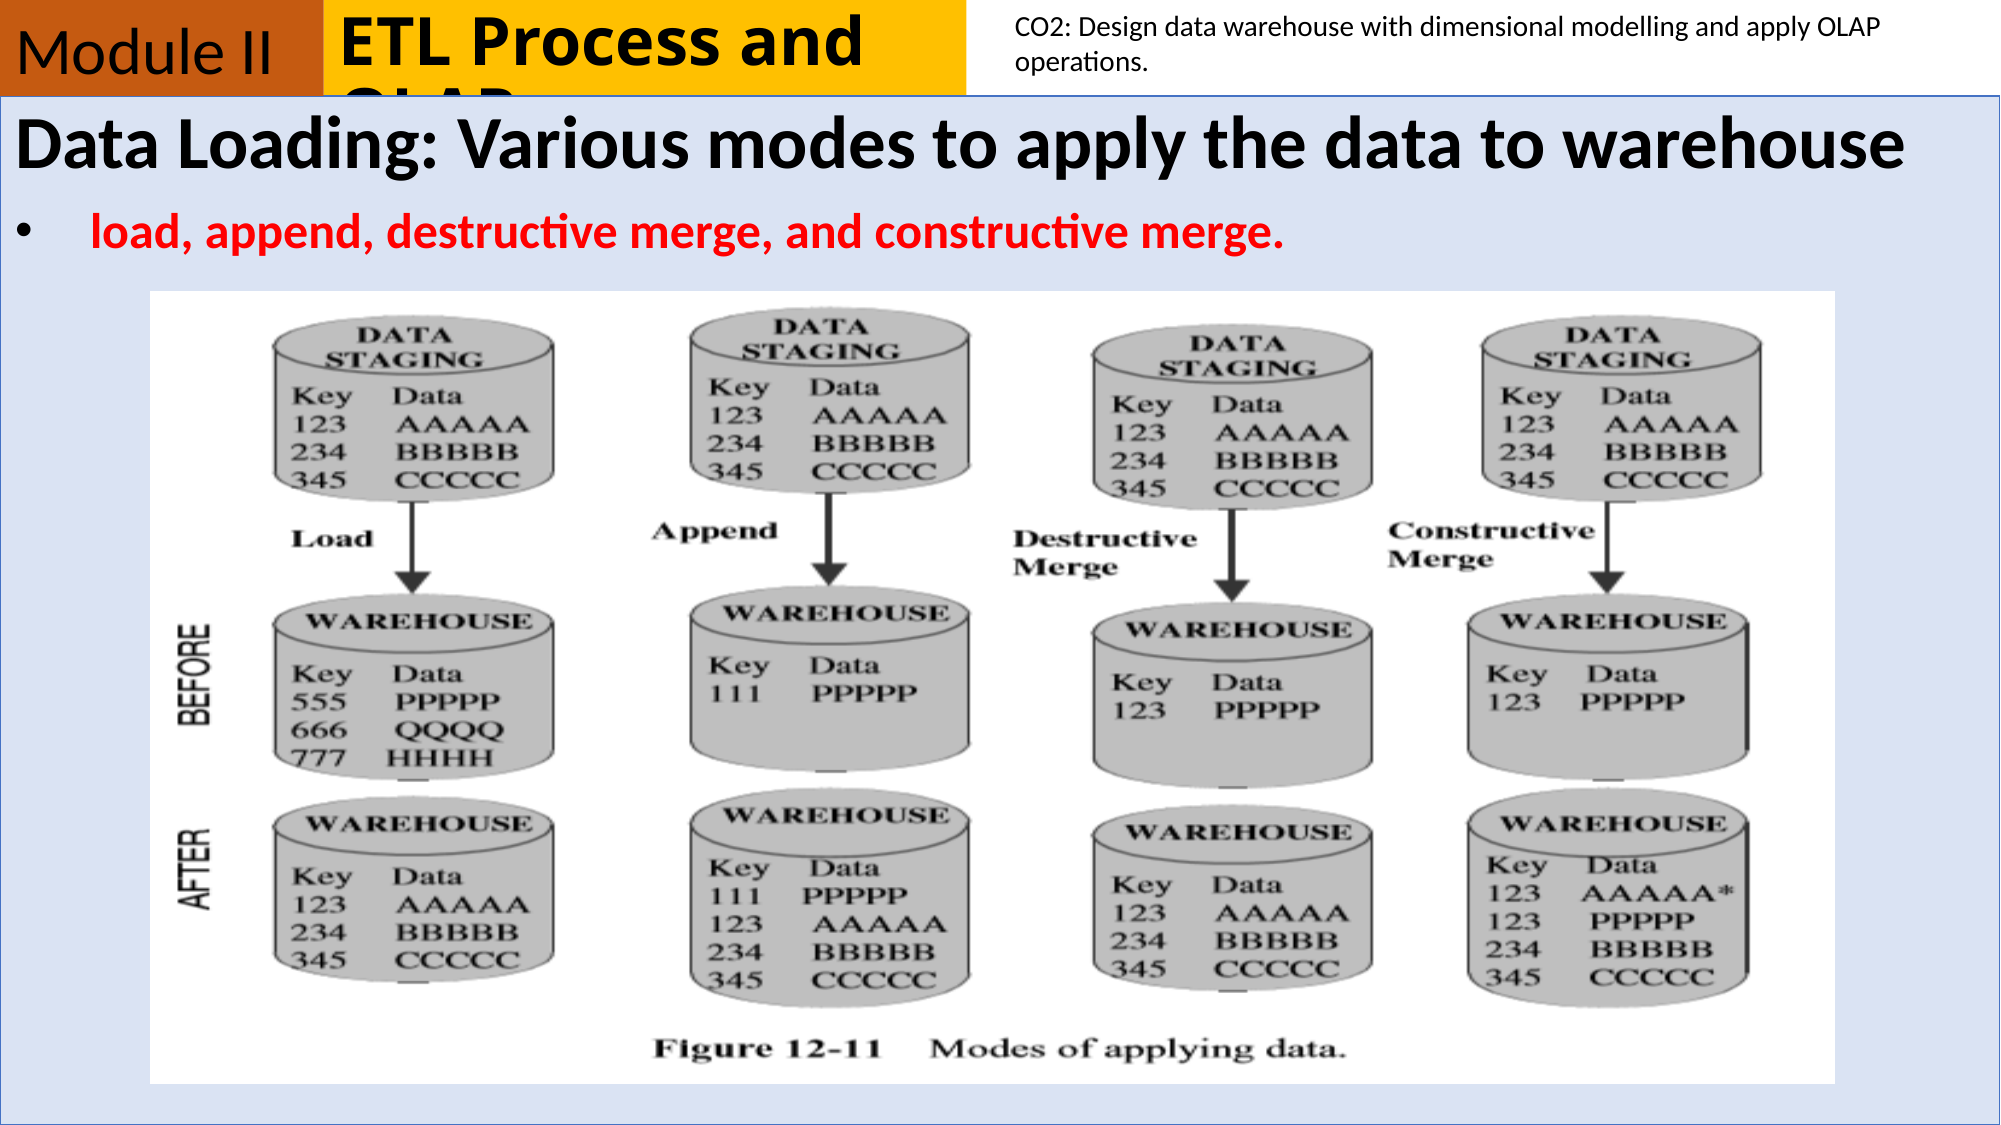

Module II
# ETL Process and OLAP:
CO2: Design data warehouse with dimensional modelling and apply OLAP operations.
Data Loading: Various modes to apply the data to warehouse
load, append, destructive merge, and constructive merge.